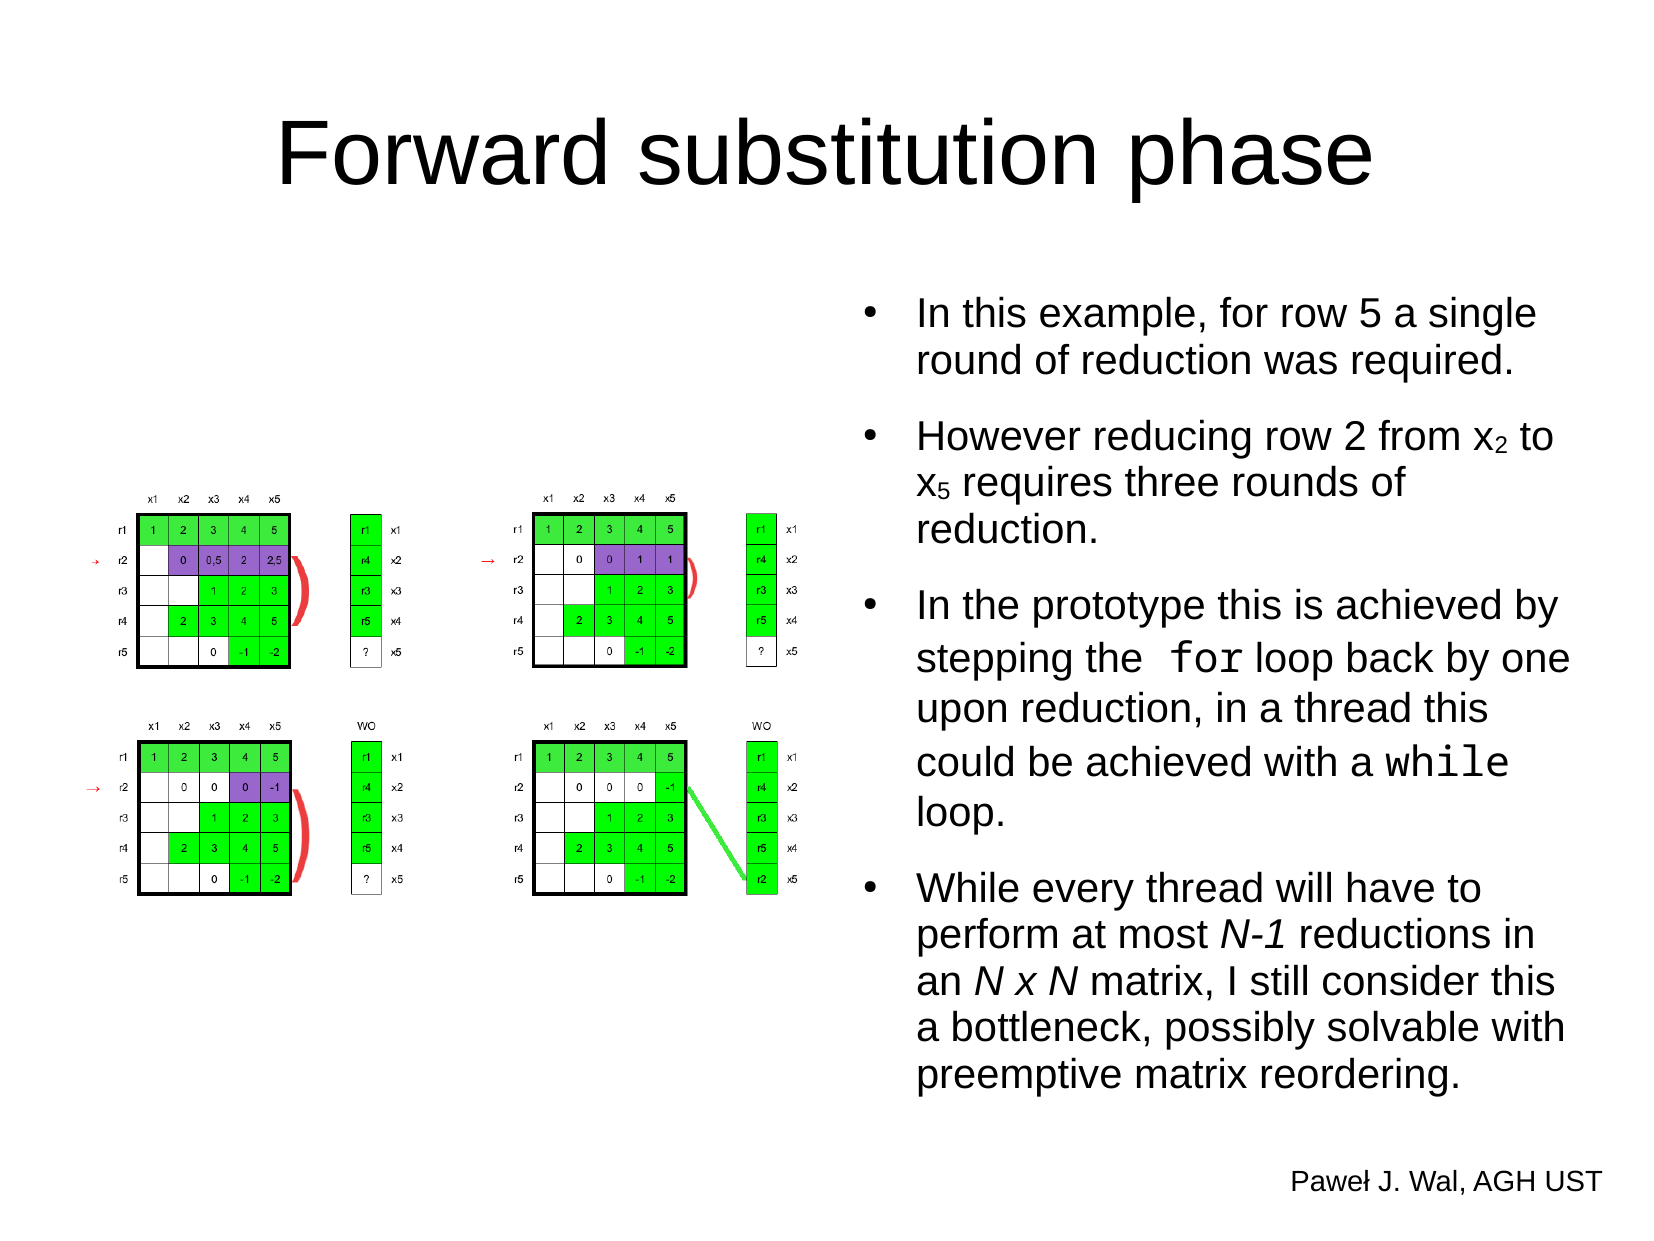

# Forward substitution phase
In this example, for row 5 a single round of reduction was required.
However reducing row 2 from x2 to x5 requires three rounds of reduction.
In the prototype this is achieved by stepping the for loop back by one upon reduction, in a thread this could be achieved with a while loop.
While every thread will have to perform at most N-1 reductions in an N x N matrix, I still consider this a bottleneck, possibly solvable with preemptive matrix reordering.
Paweł J. Wal, AGH UST